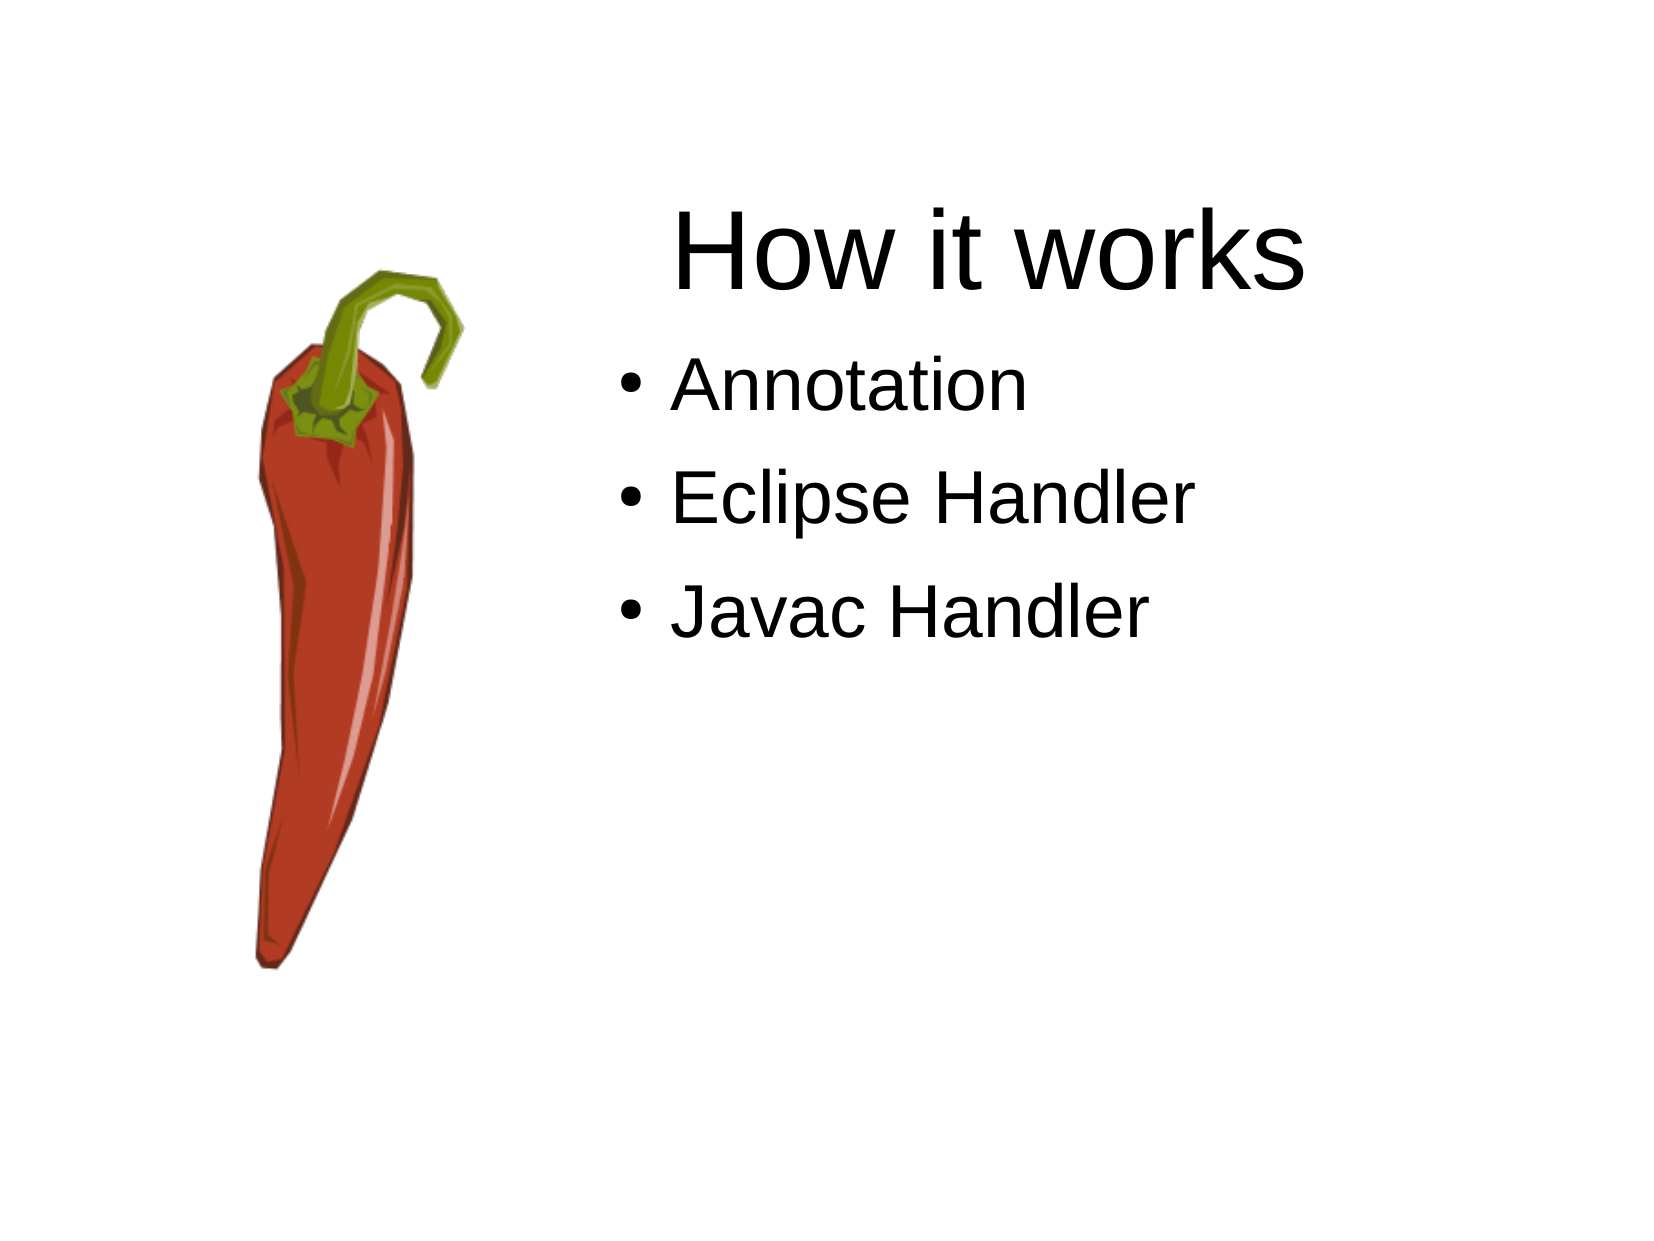

# How it works
Annotation
Eclipse Handler
Javac Handler